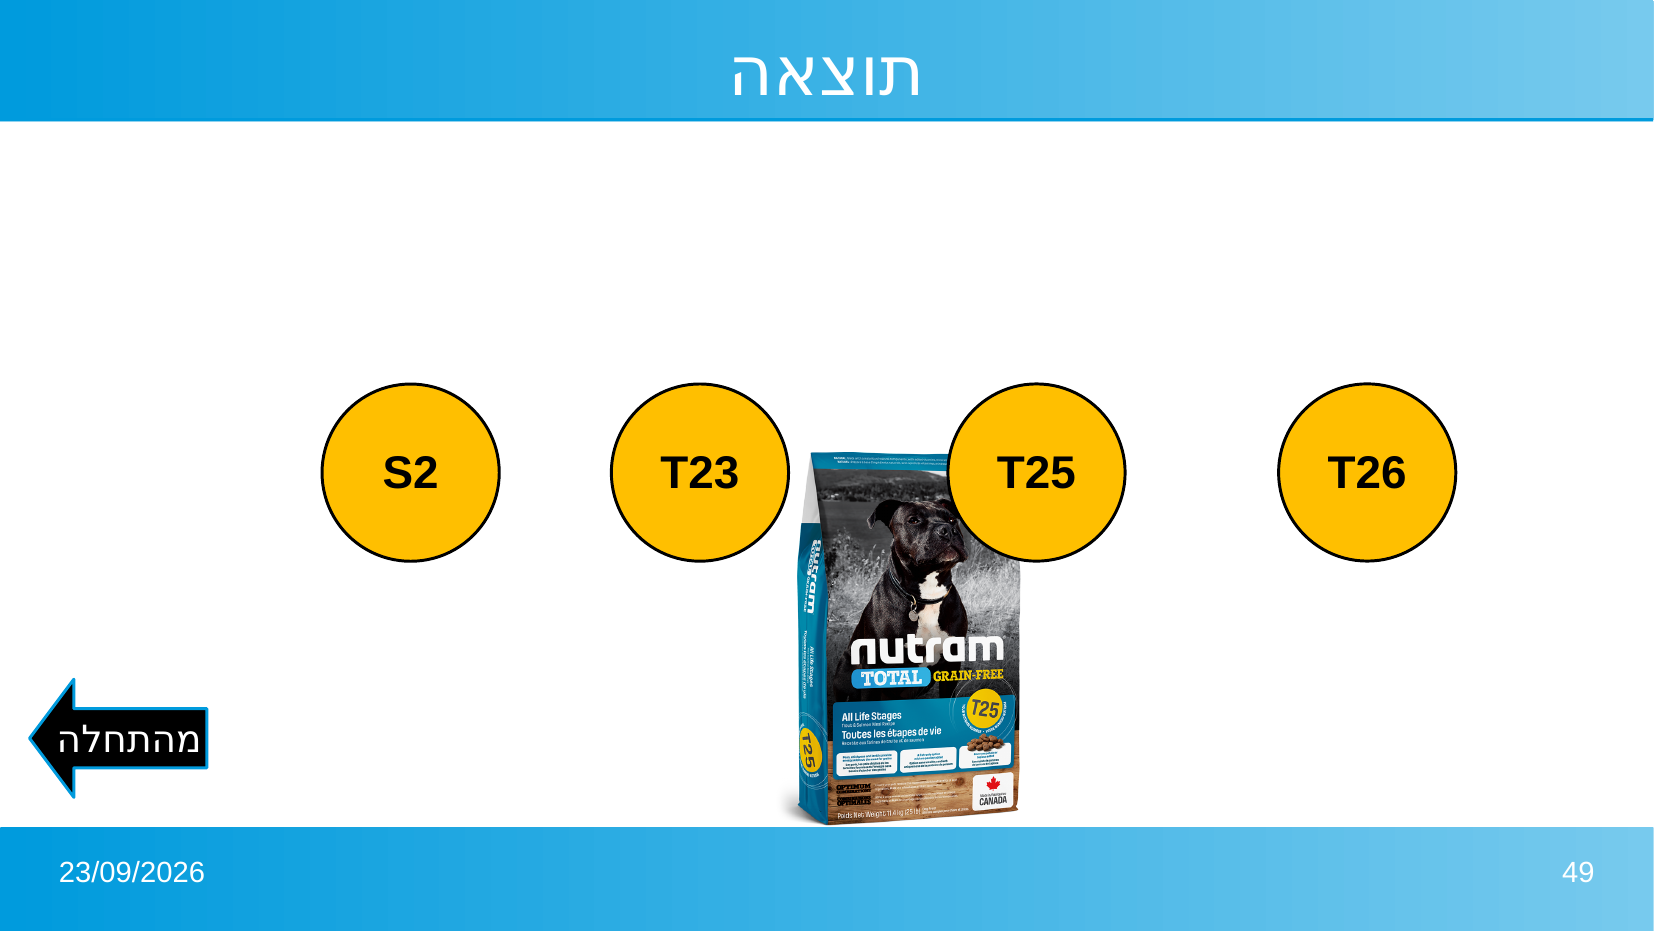

# תוצאה
T26
T25
T23
S2
מהתחלה
49